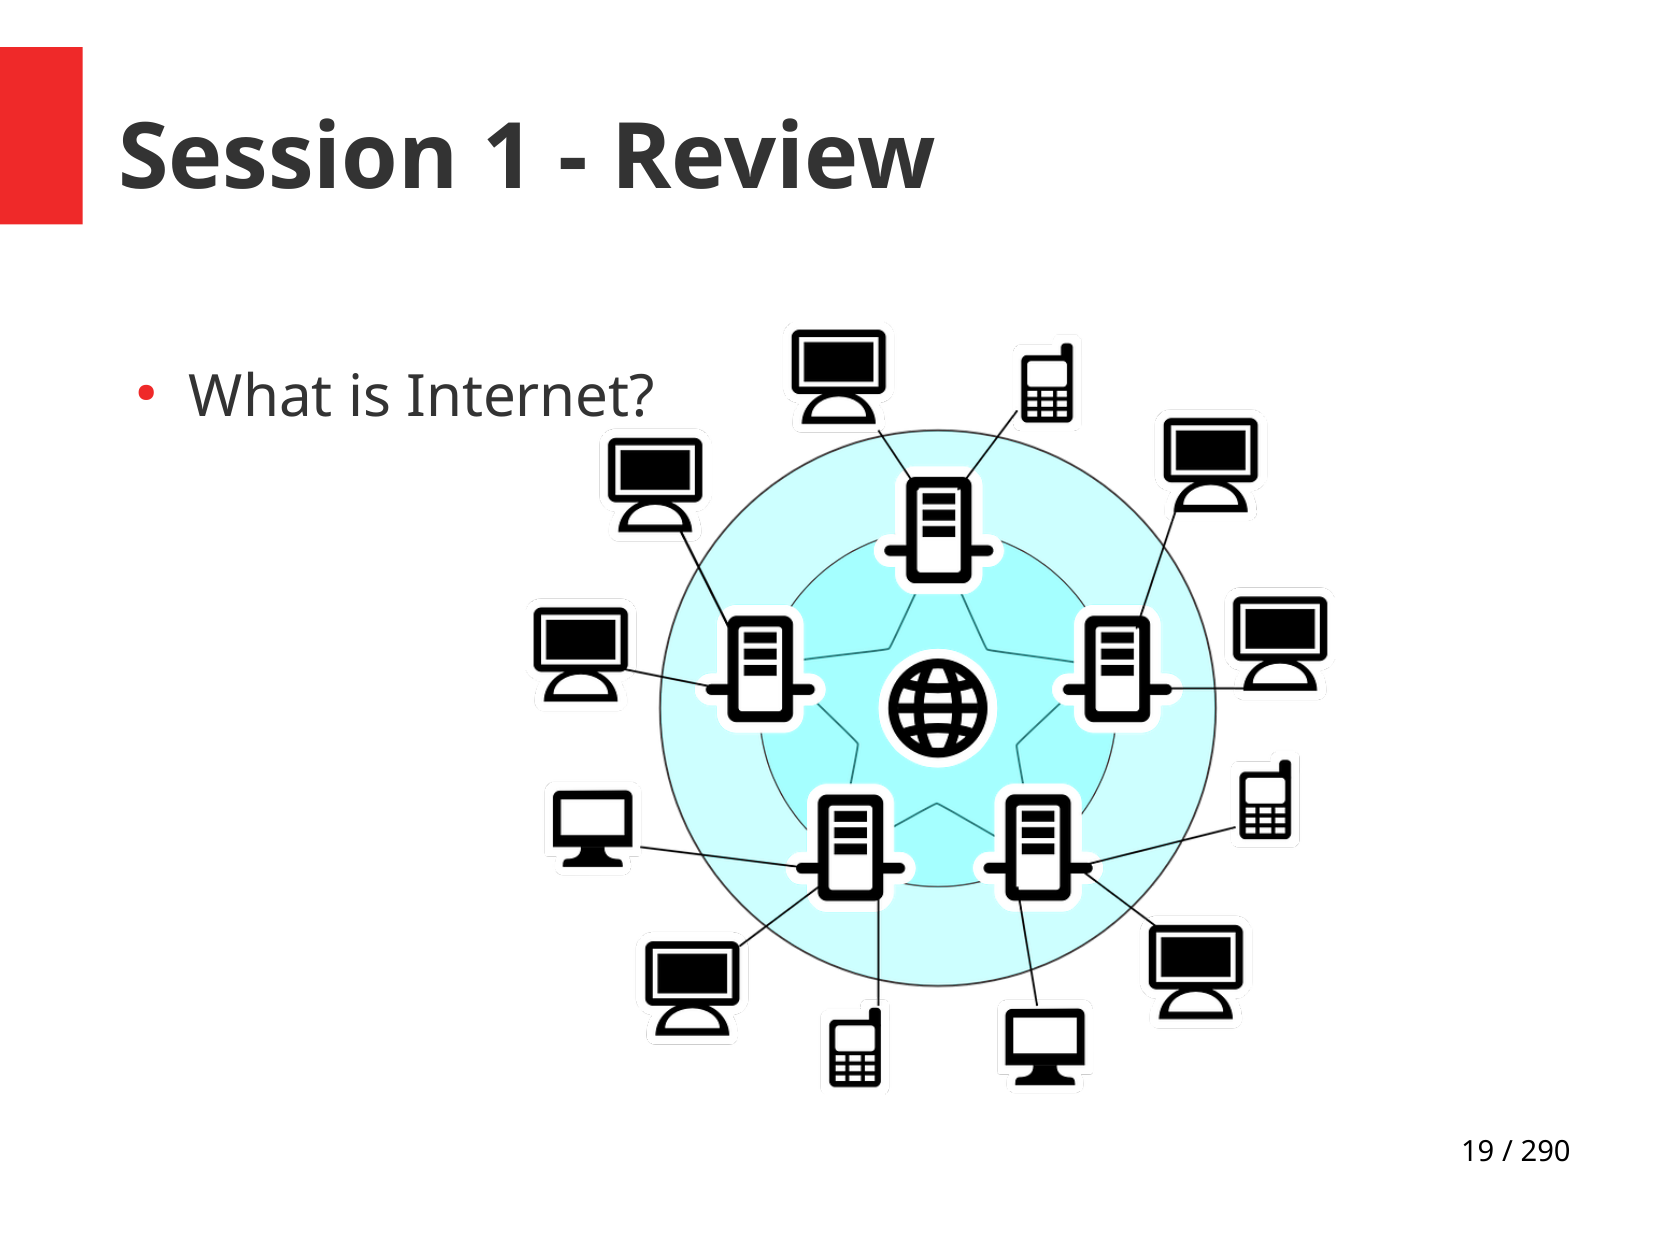

# Session 1 - Review
What is Internet?
19